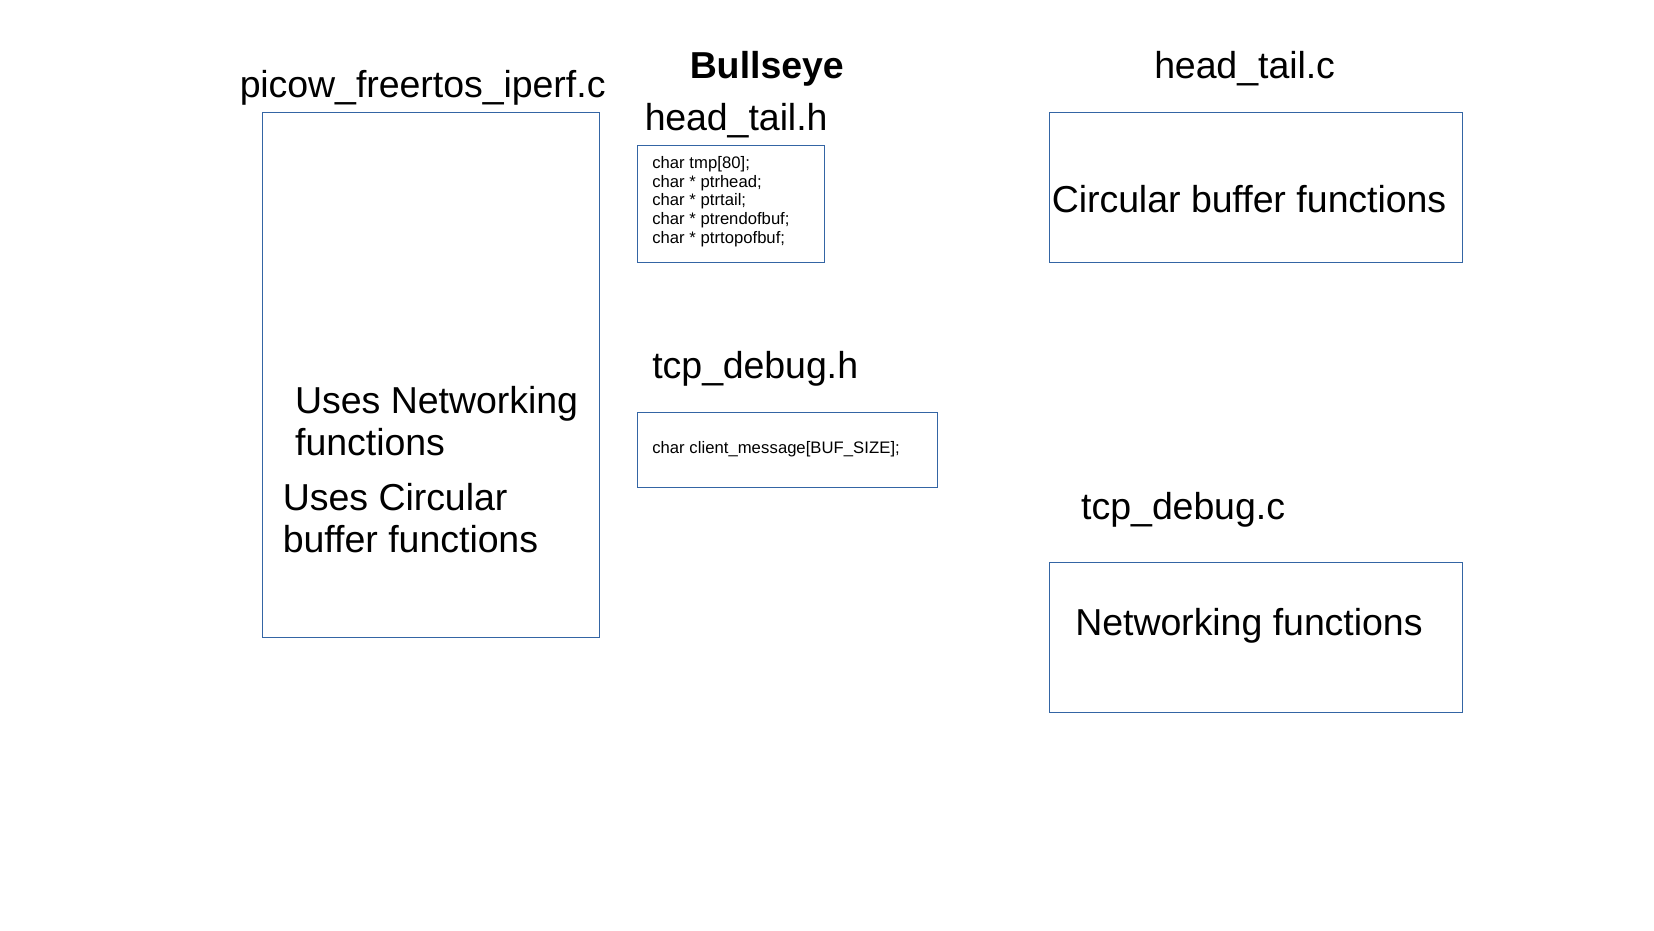

Bullseye
head_tail.c
picow_freertos_iperf.c
head_tail.h
char tmp[80];
char * ptrhead;
char * ptrtail;
char * ptrendofbuf;
char * ptrtopofbuf;
Circular buffer functions
tcp_debug.h
Uses Networking
functions
char client_message[BUF_SIZE];
Uses Circular
buffer functions
tcp_debug.c
Networking functions